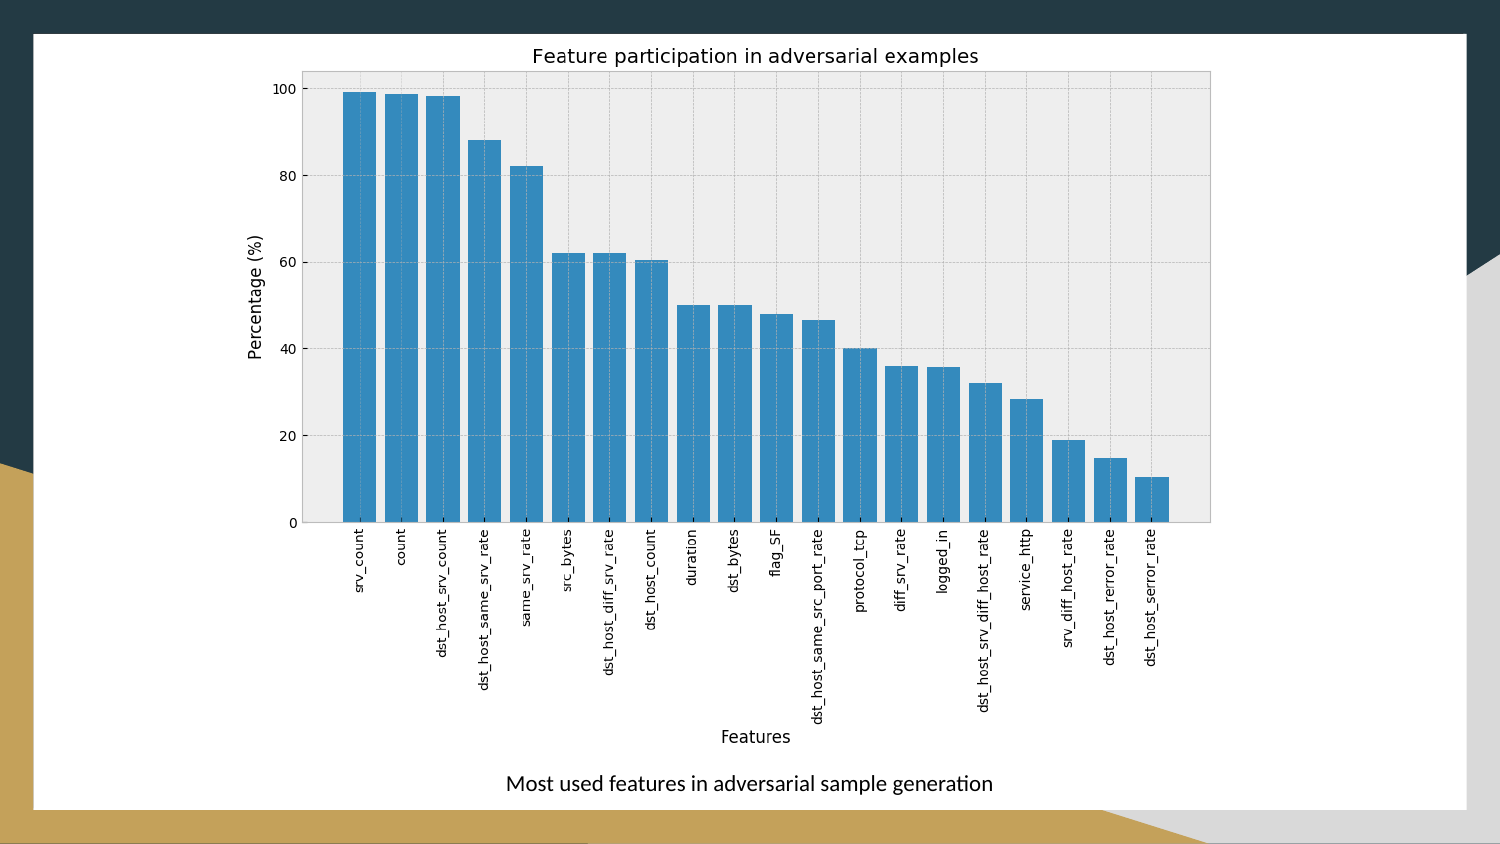

#
Most used features in adversarial sample generation